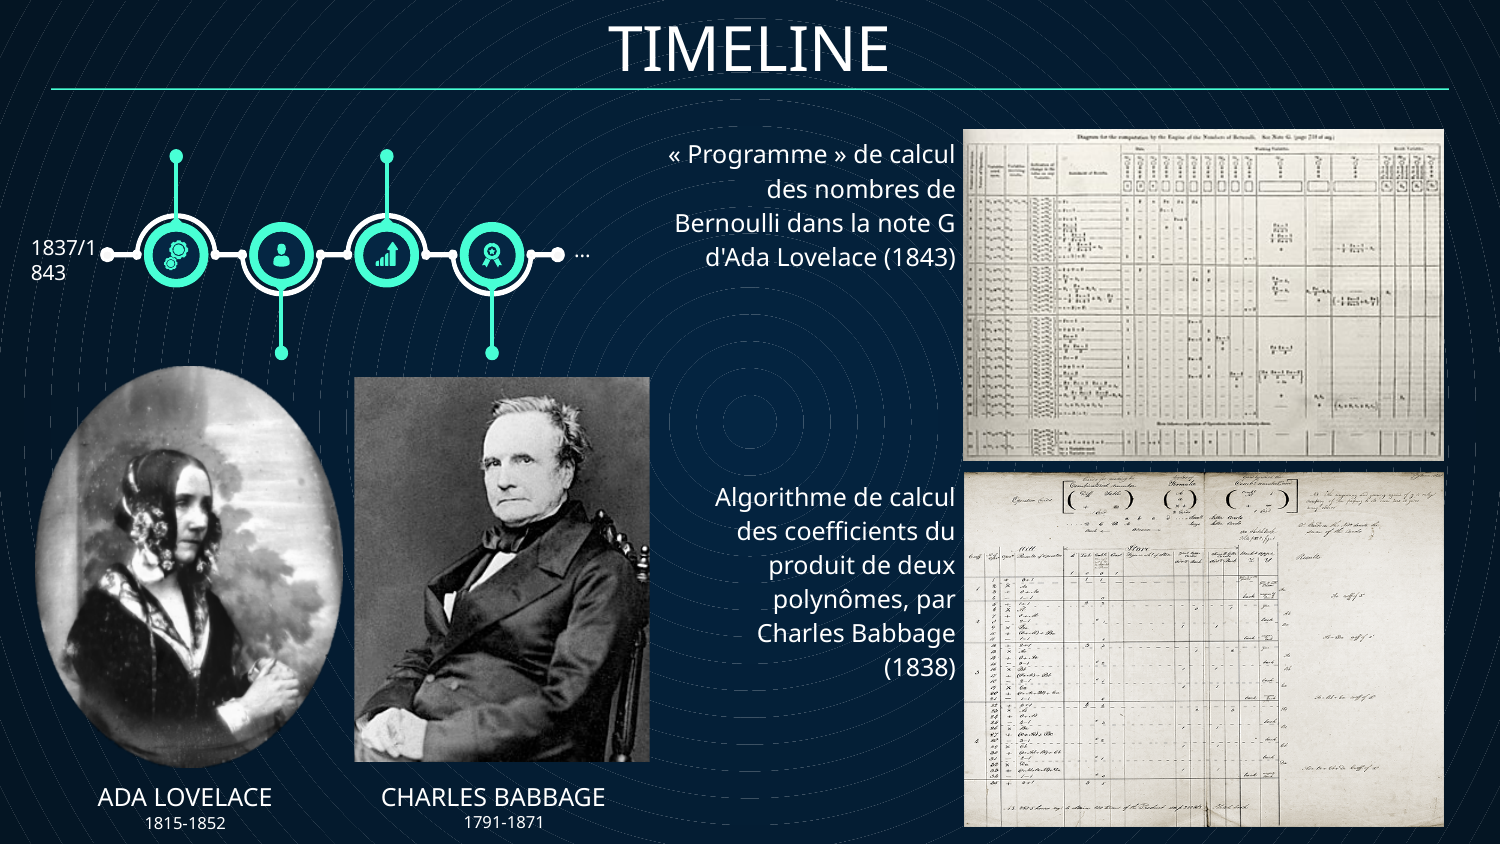

# TIMELINE
« Programme » de calcul des nombres de Bernoulli dans la note G d'Ada Lovelace (1843)
1837/1843
...
Algorithme de calcul des coefficients du produit de deux polynômes, par Charles Babbage (1838)
ADA LOVELACE
CHARLES BABBAGE
1791-1871
1815-1852